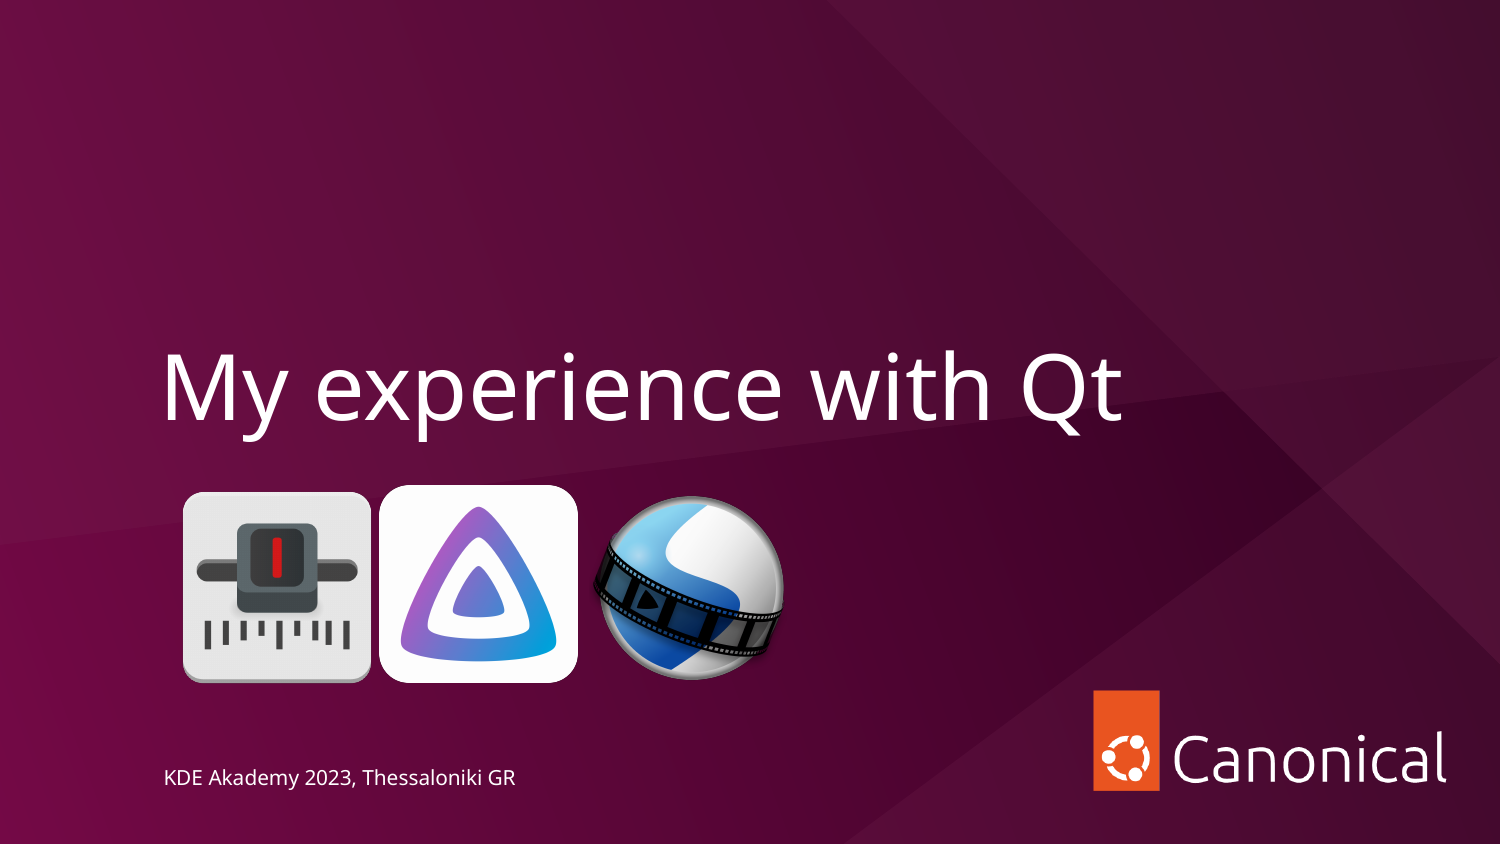

# My experience with Qt
KDE Akademy 2023, Thessaloniki GR